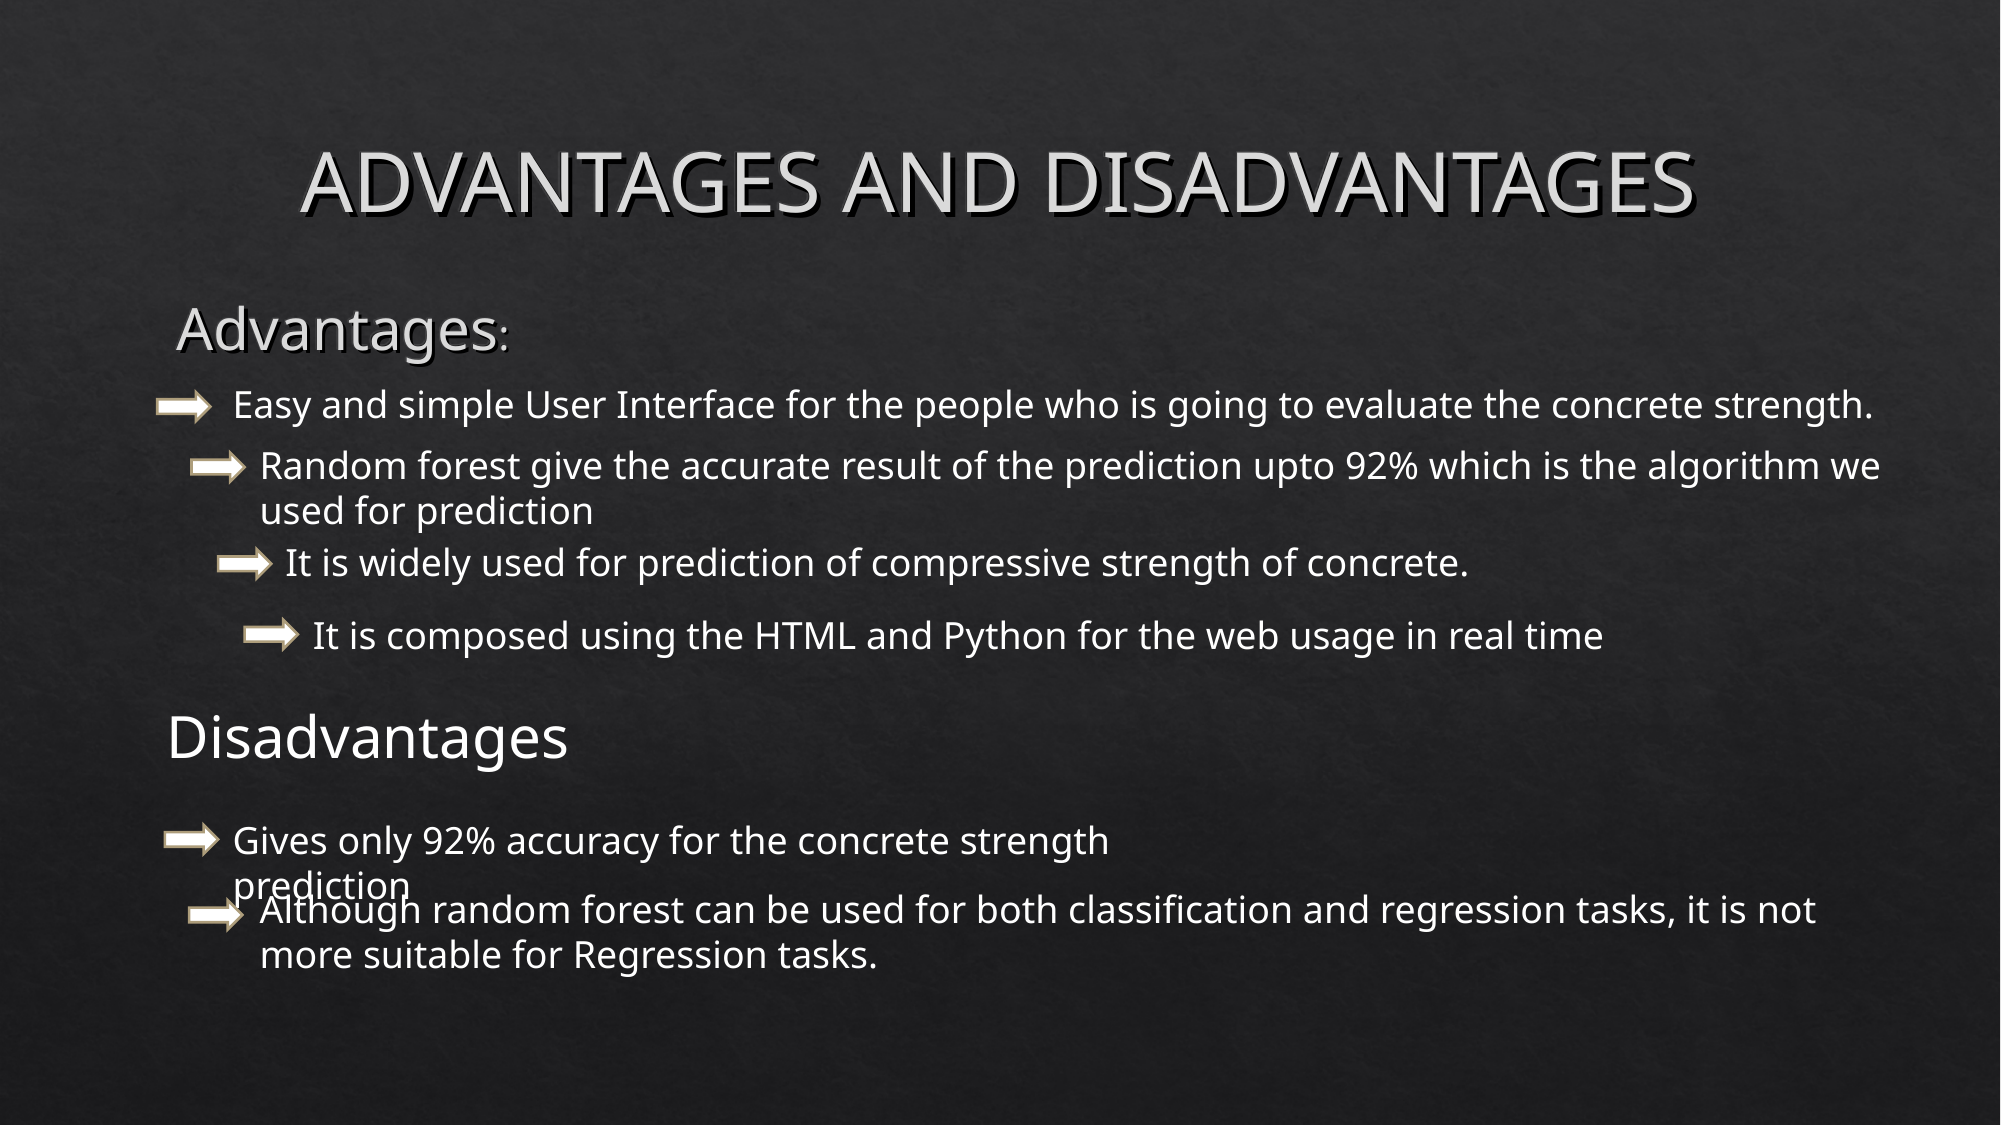

# ADVANTAGES AND DISADVANTAGES
Advantages:
Easy and simple User Interface for the people who is going to evaluate the concrete strength.
Random forest give the accurate result of the prediction upto 92% which is the algorithm we used for prediction
It is widely used for prediction of compressive strength of concrete.
It is composed using the HTML and Python for the web usage in real time
Disadvantages
Gives only 92% accuracy for the concrete strength prediction
Although random forest can be used for both classification and regression tasks, it is not more suitable for Regression tasks.